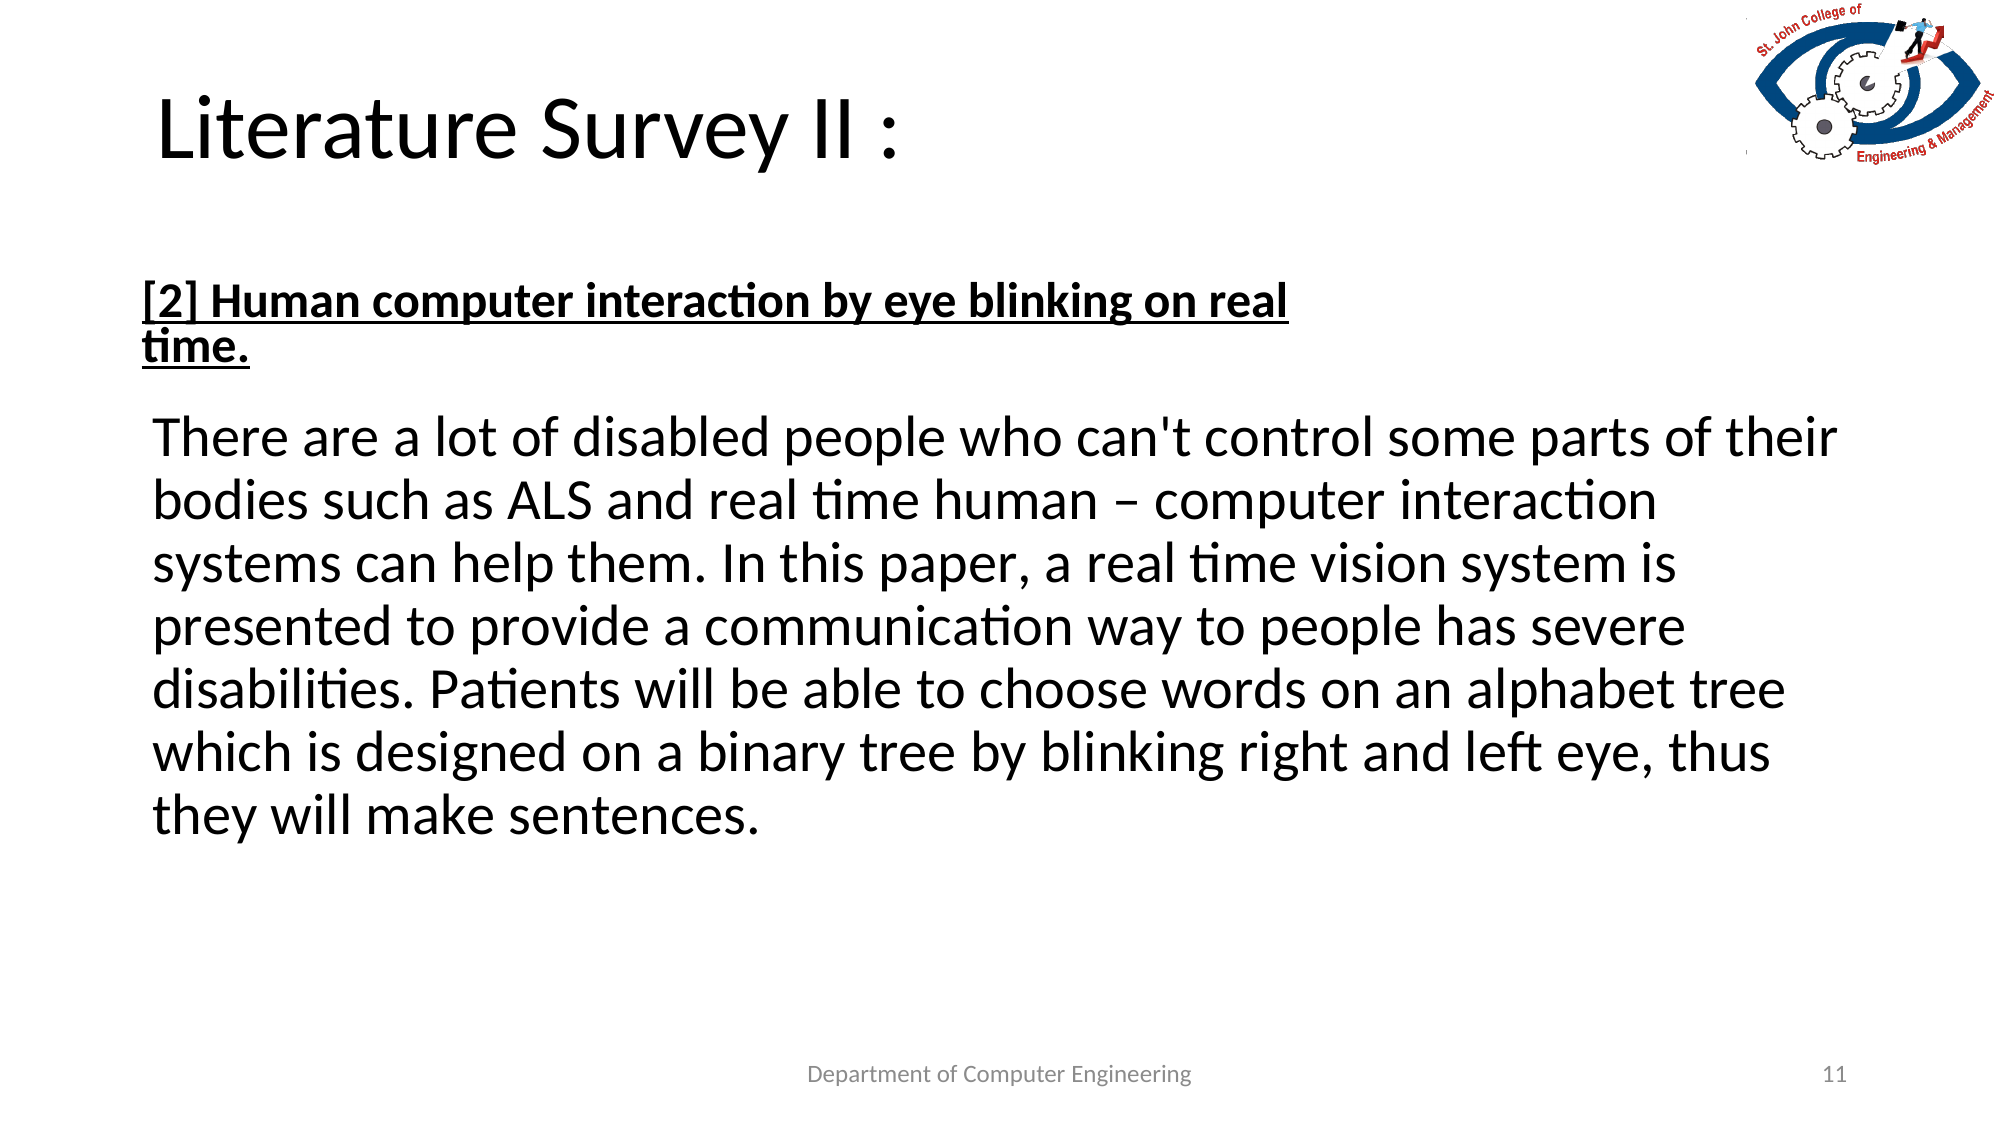

Literature Survey II :
[2] Human computer interaction by eye blinking on real time.
# There are a lot of disabled people who can't control some parts of their bodies such as ALS and real time human – computer interaction systems can help them. In this paper, a real time vision system is presented to provide a communication way to people has severe disabilities. Patients will be able to choose words on an alphabet tree which is designed on a binary tree by blinking right and left eye, thus they will make sentences.
Department of Computer Engineering